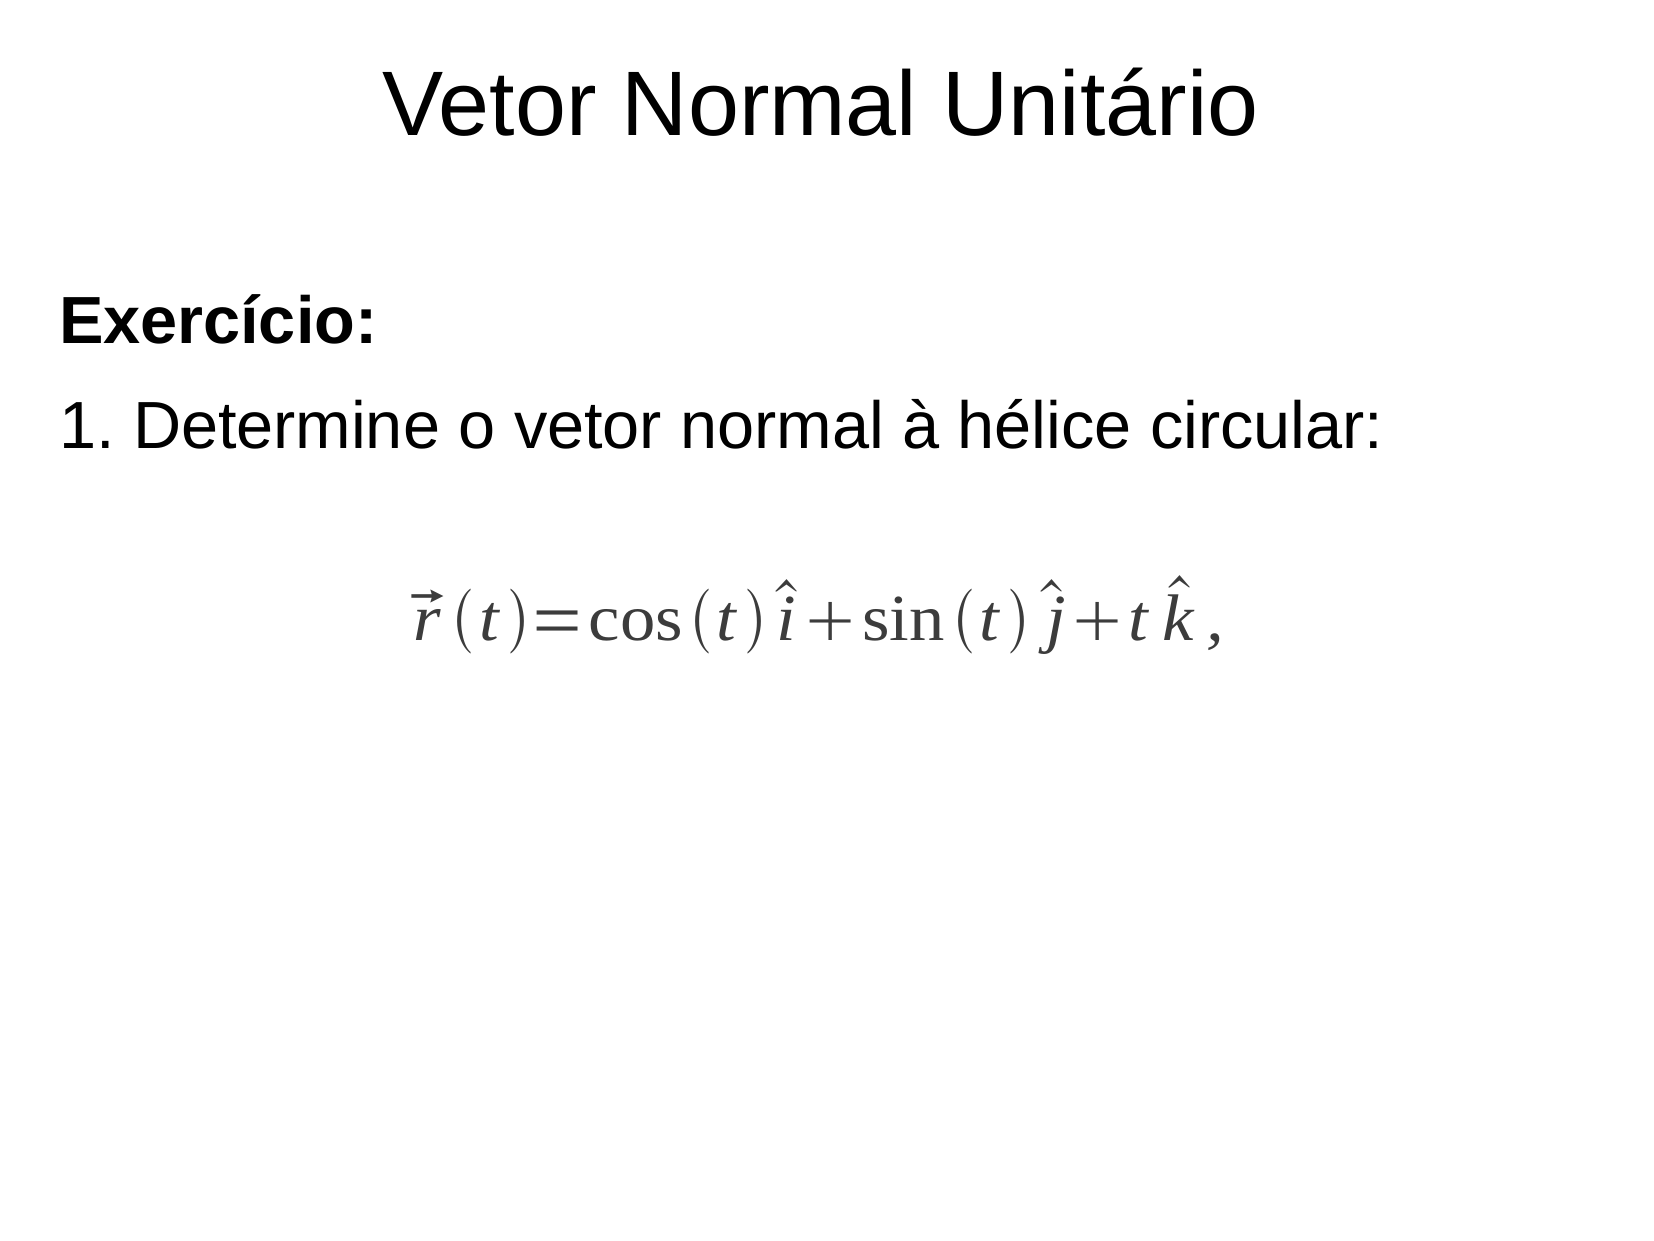

Vetor Normal Unitário
# Exercício:
1. Determine o vetor normal à hélice circular: